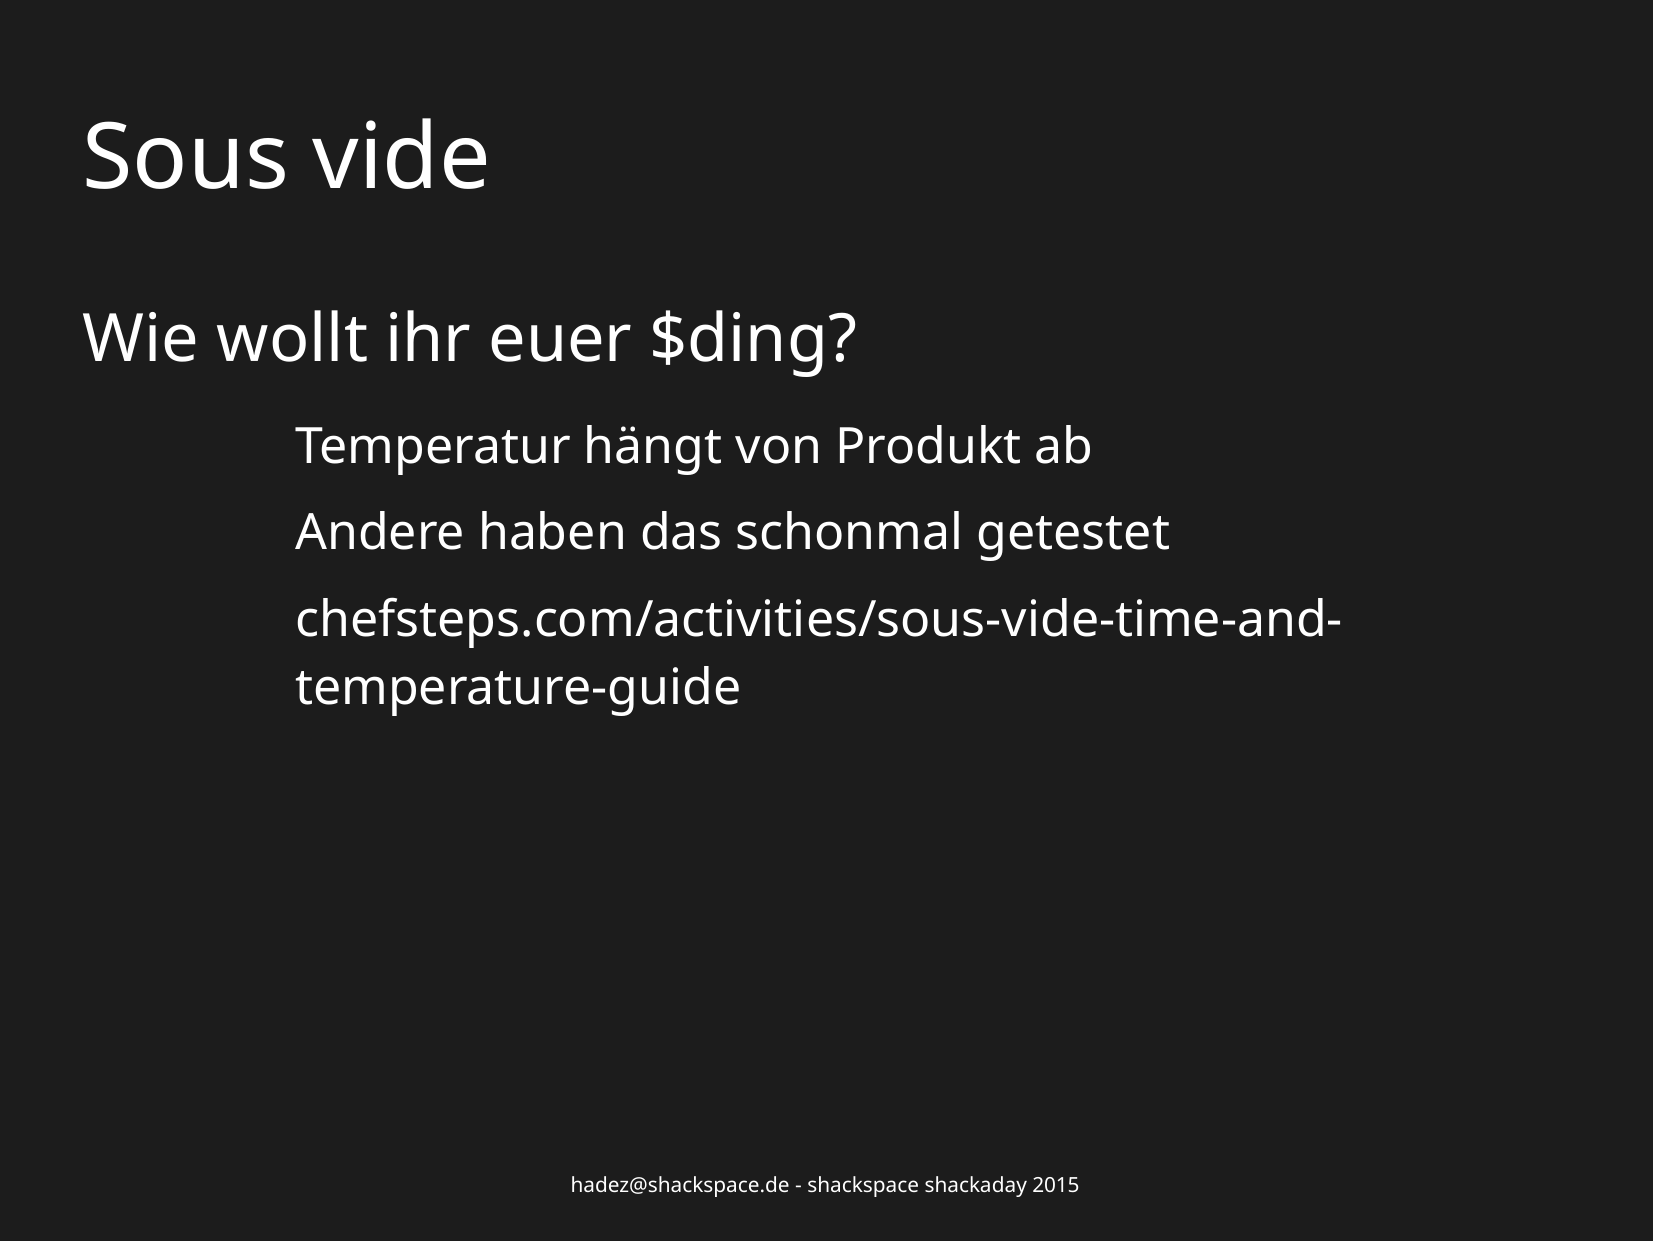

# Sous vide
Wie wollt ihr euer $ding?
Temperatur hängt von Produkt ab
Andere haben das schonmal getestet
chefsteps.com/activities/sous-vide-time-and-temperature-guide